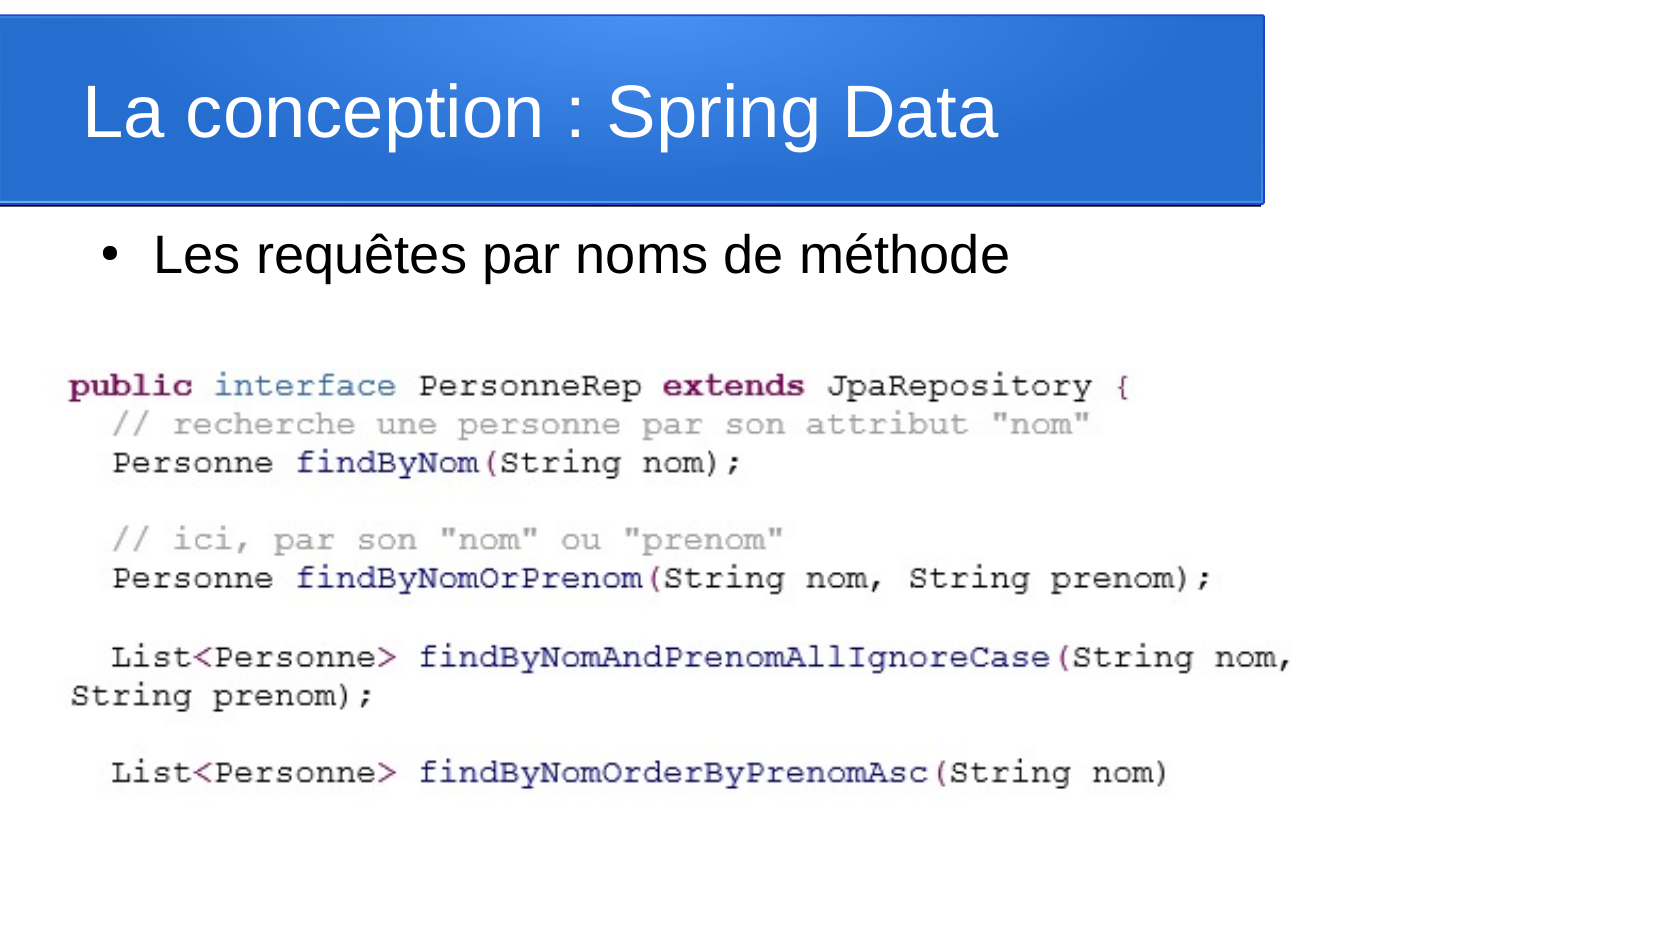

# La conception : Spring Data
Les requêtes par noms de méthode